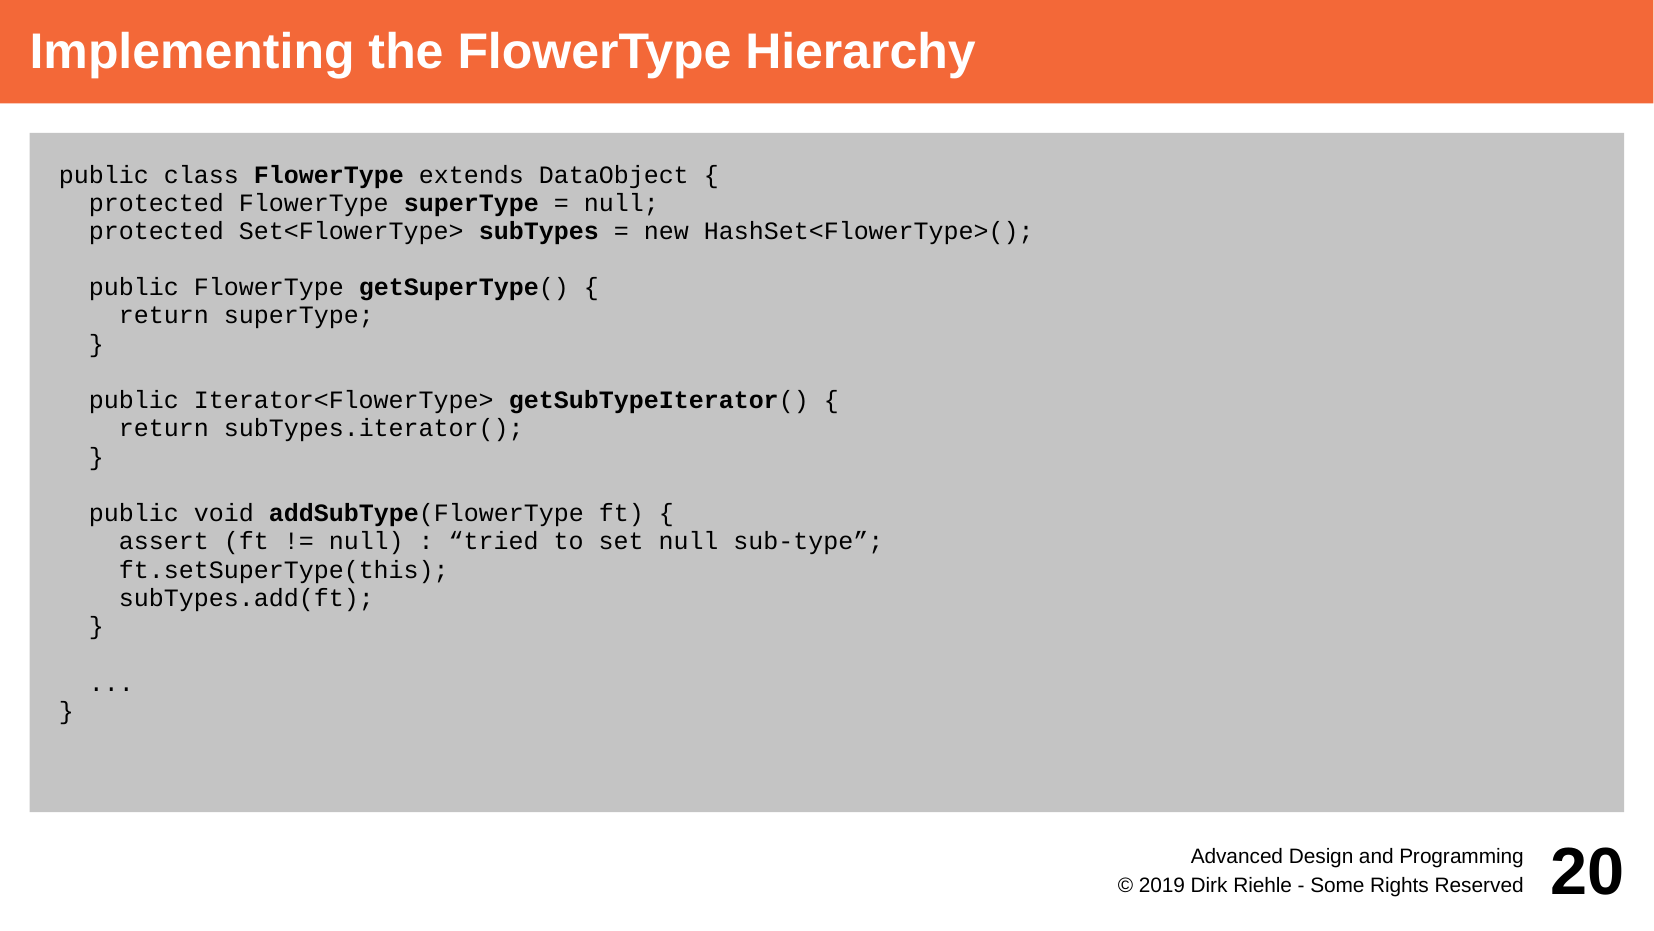

# Implementing the FlowerType Hierarchy
public class FlowerType extends DataObject {
 protected FlowerType superType = null;
 protected Set<FlowerType> subTypes = new HashSet<FlowerType>();
 public FlowerType getSuperType() {
 return superType;
 }
 public Iterator<FlowerType> getSubTypeIterator() {
 return subTypes.iterator();
 }
 public void addSubType(FlowerType ft) {
 assert (ft != null) : “tried to set null sub-type”;
 ft.setSuperType(this);
 subTypes.add(ft);
 }
 ...
}
Advanced Design and Programming
20
© 2019 Dirk Riehle - Some Rights Reserved